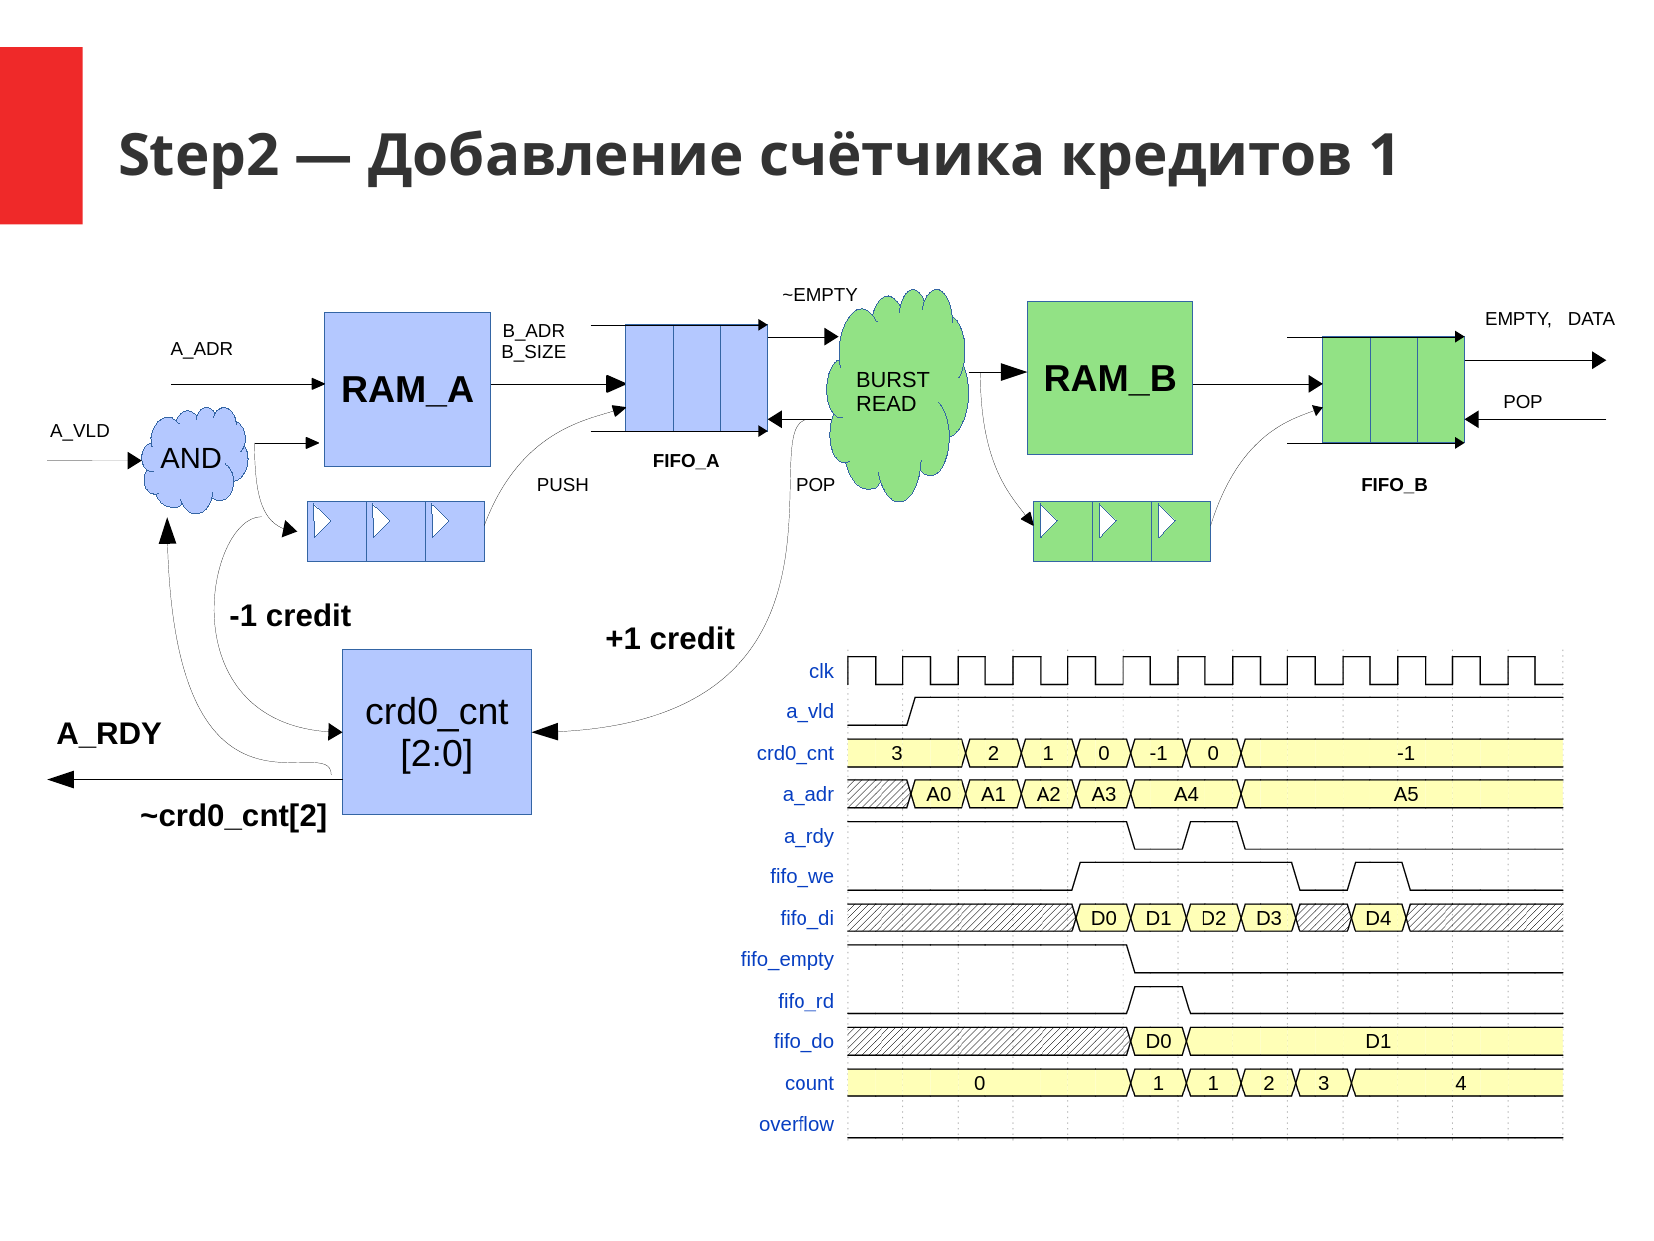

# Step2 — Добавление счётчика кредитов 1
~EMPTY
BURST
READ
RAM_B
EMPTY, DATA
RAM_A
B_ADR
B_SIZE
A_ADR
POP
AND
A_VLD
FIFO_A
PUSH
POP
FIFO_B
-1 credit
+1 credit
crd0_cnt
[2:0]
A_RDY
~crd0_cnt[2]
16